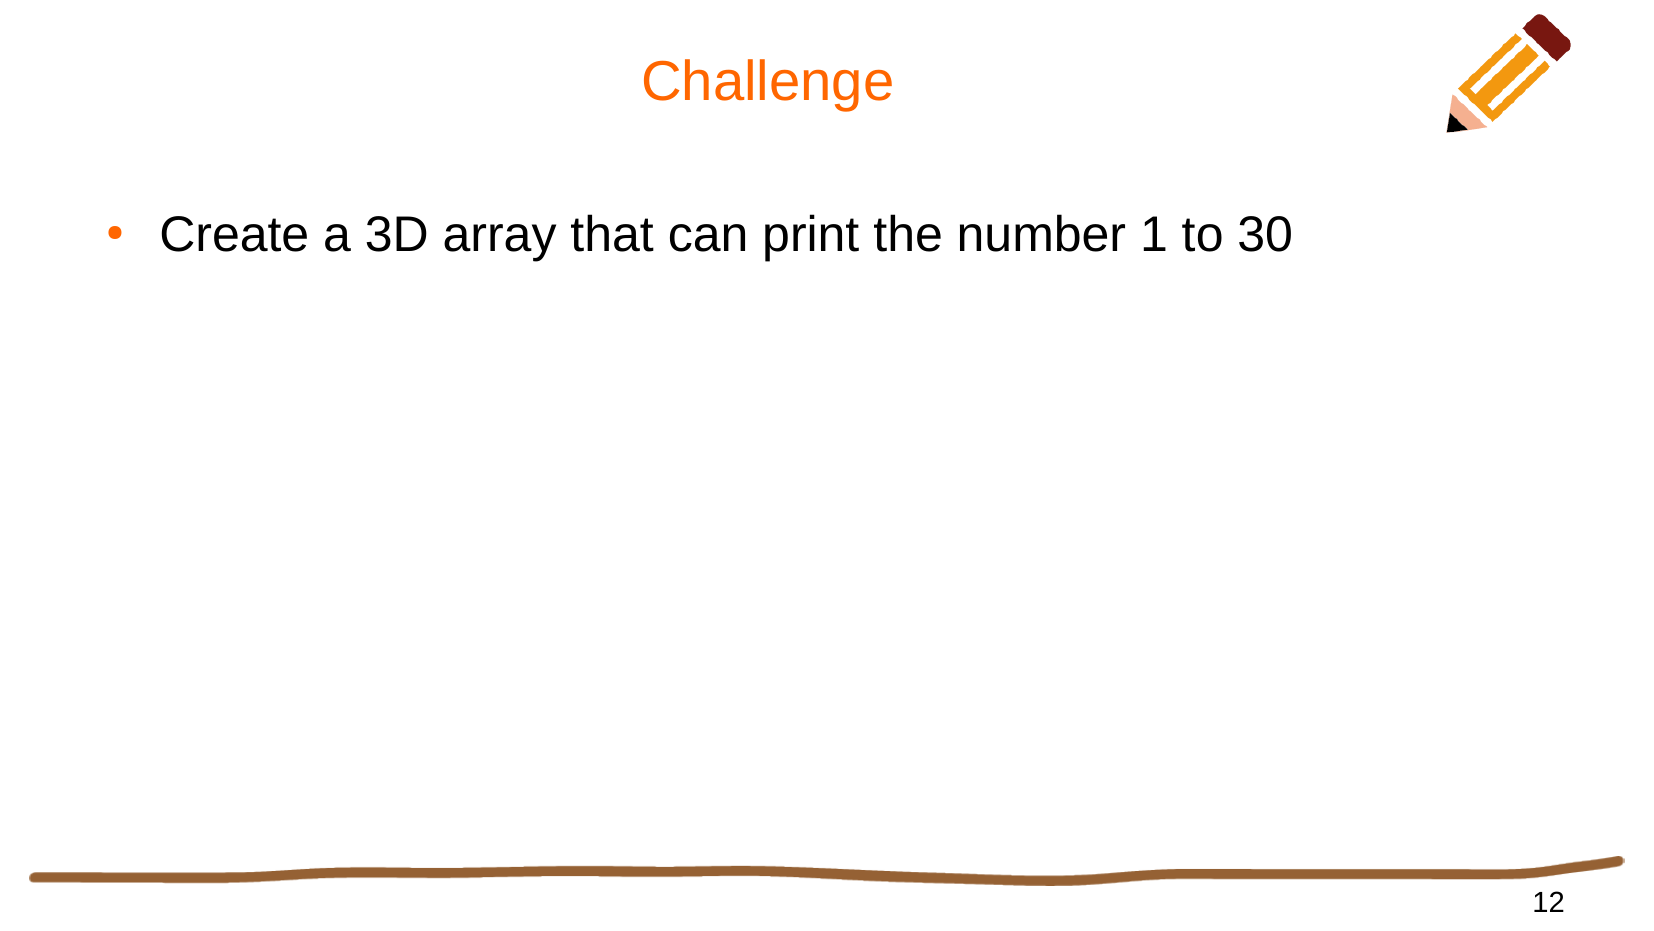

# Challenge
Create a 3D array that can print the number 1 to 30
12